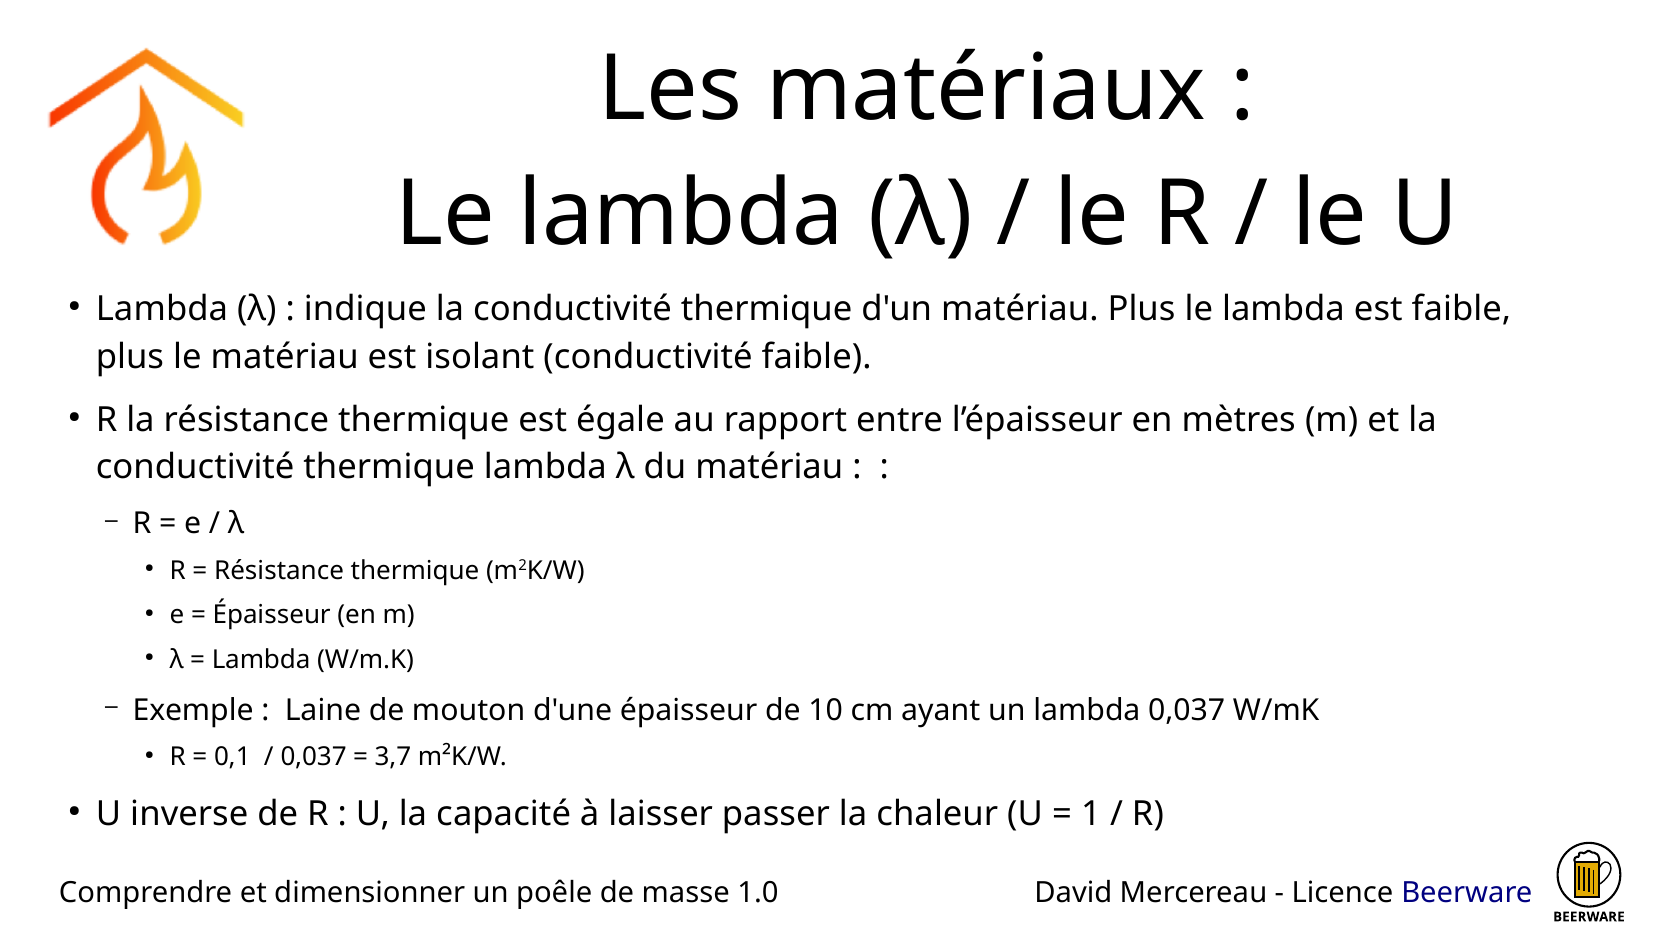

# 🧱️ Les matériaux : Le lambda (λ) / le R / le U
Lambda (λ) : indique la conductivité thermique d'un matériau. Plus le lambda est faible, plus le matériau est isolant (conductivité faible).
R la résistance thermique est égale au rapport entre l’épaisseur en mètres (m) et la conductivité thermique lambda λ du matériau : :
R = e / λ
R = Résistance thermique (m2K/W)
e = Épaisseur (en m)
λ = Lambda (W/m.K)
Exemple : Laine de mouton d'une épaisseur de 10 cm ayant un lambda 0,037 W/mK
R = 0,1 / 0,037 = 3,7 m²K/W.
U inverse de R : U, la capacité à laisser passer la chaleur (U = 1 / R)
Comprendre et dimensionner un poêle de masse 1.0